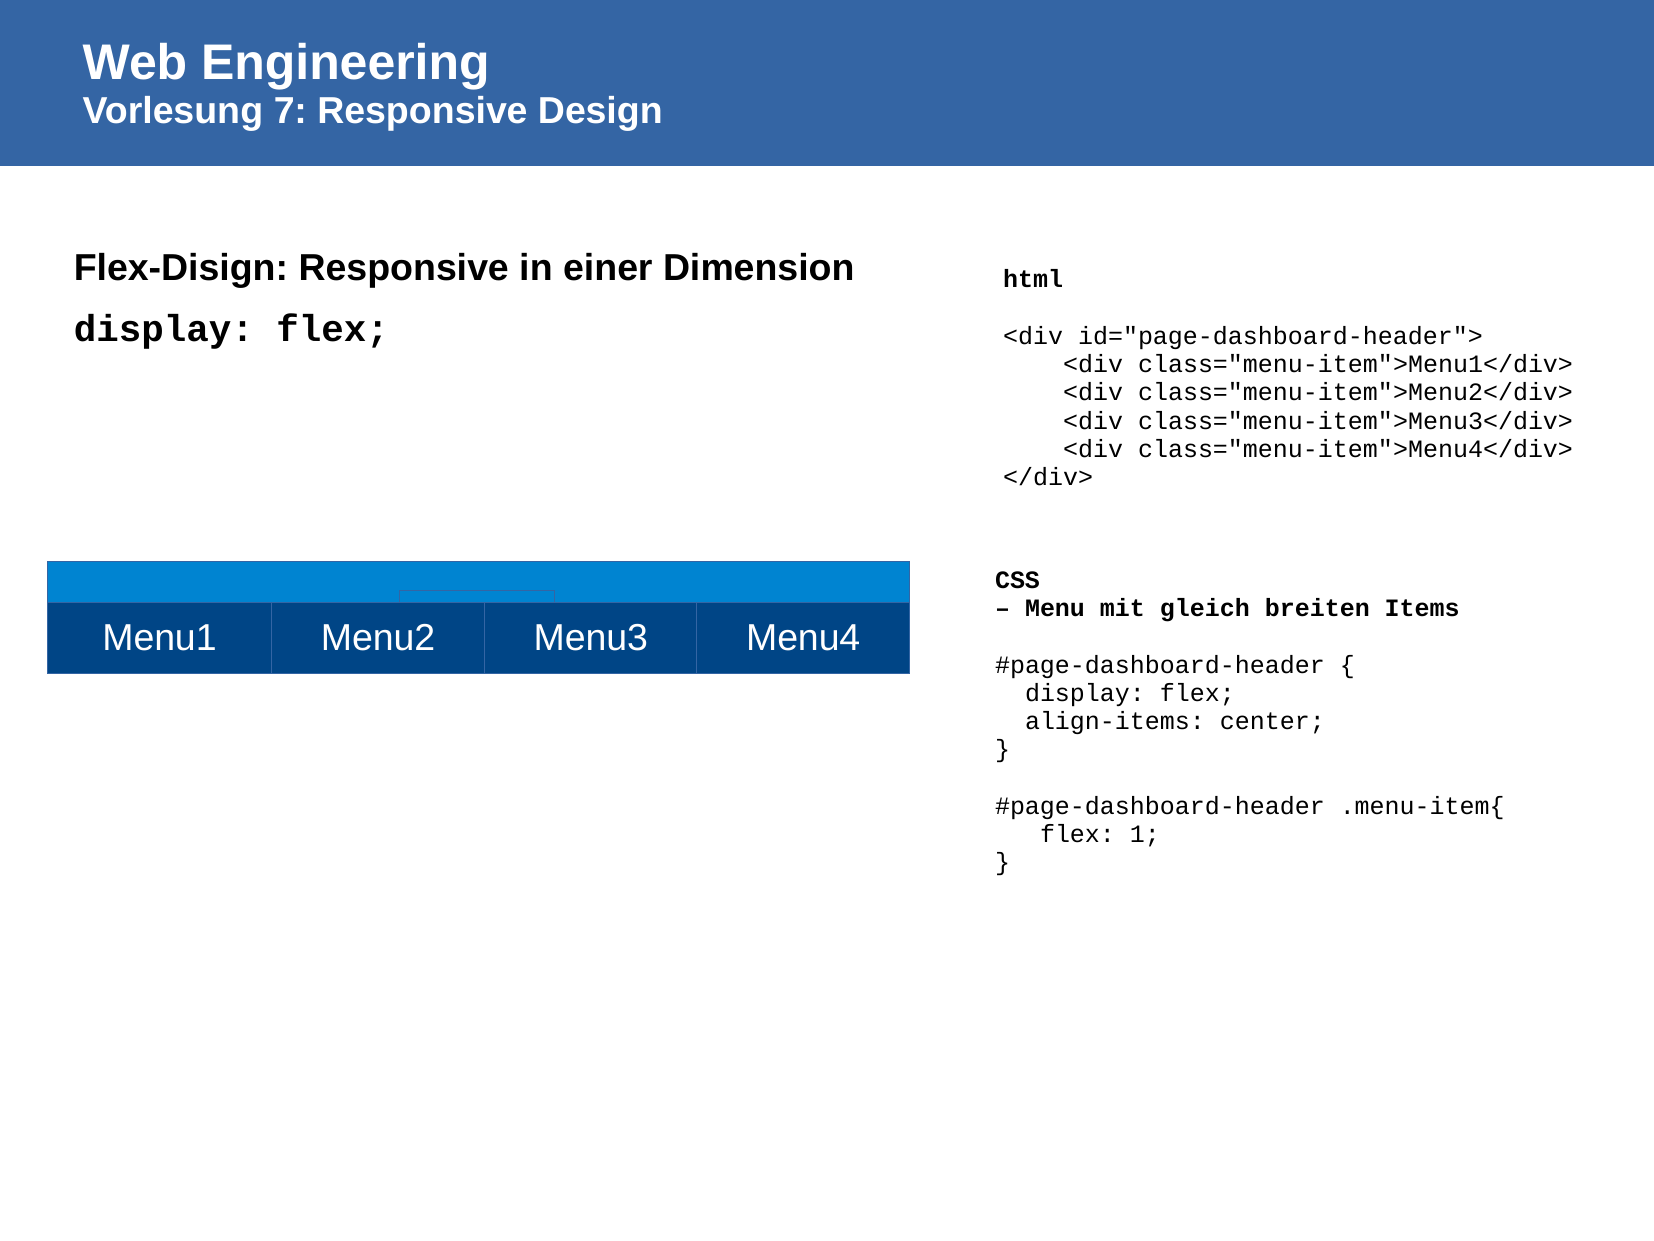

# Web Engineering Vorlesung 7: Responsive Design
Flex-Disign: Responsive in einer Dimension
display: flex;
html
<div id="page-dashboard-header">
 <div class="menu-item">Menu1</div>
 <div class="menu-item">Menu2</div>
 <div class="menu-item">Menu3</div>
 <div class="menu-item">Menu4</div>
</div>
CSS
– Menu mit gleich breiten Items
#page-dashboard-header {
 display: flex;
 align-items: center;
}
#page-dashboard-header .menu-item{
 flex: 1;
}
Menu1
Menu2
Menu3
Menu4